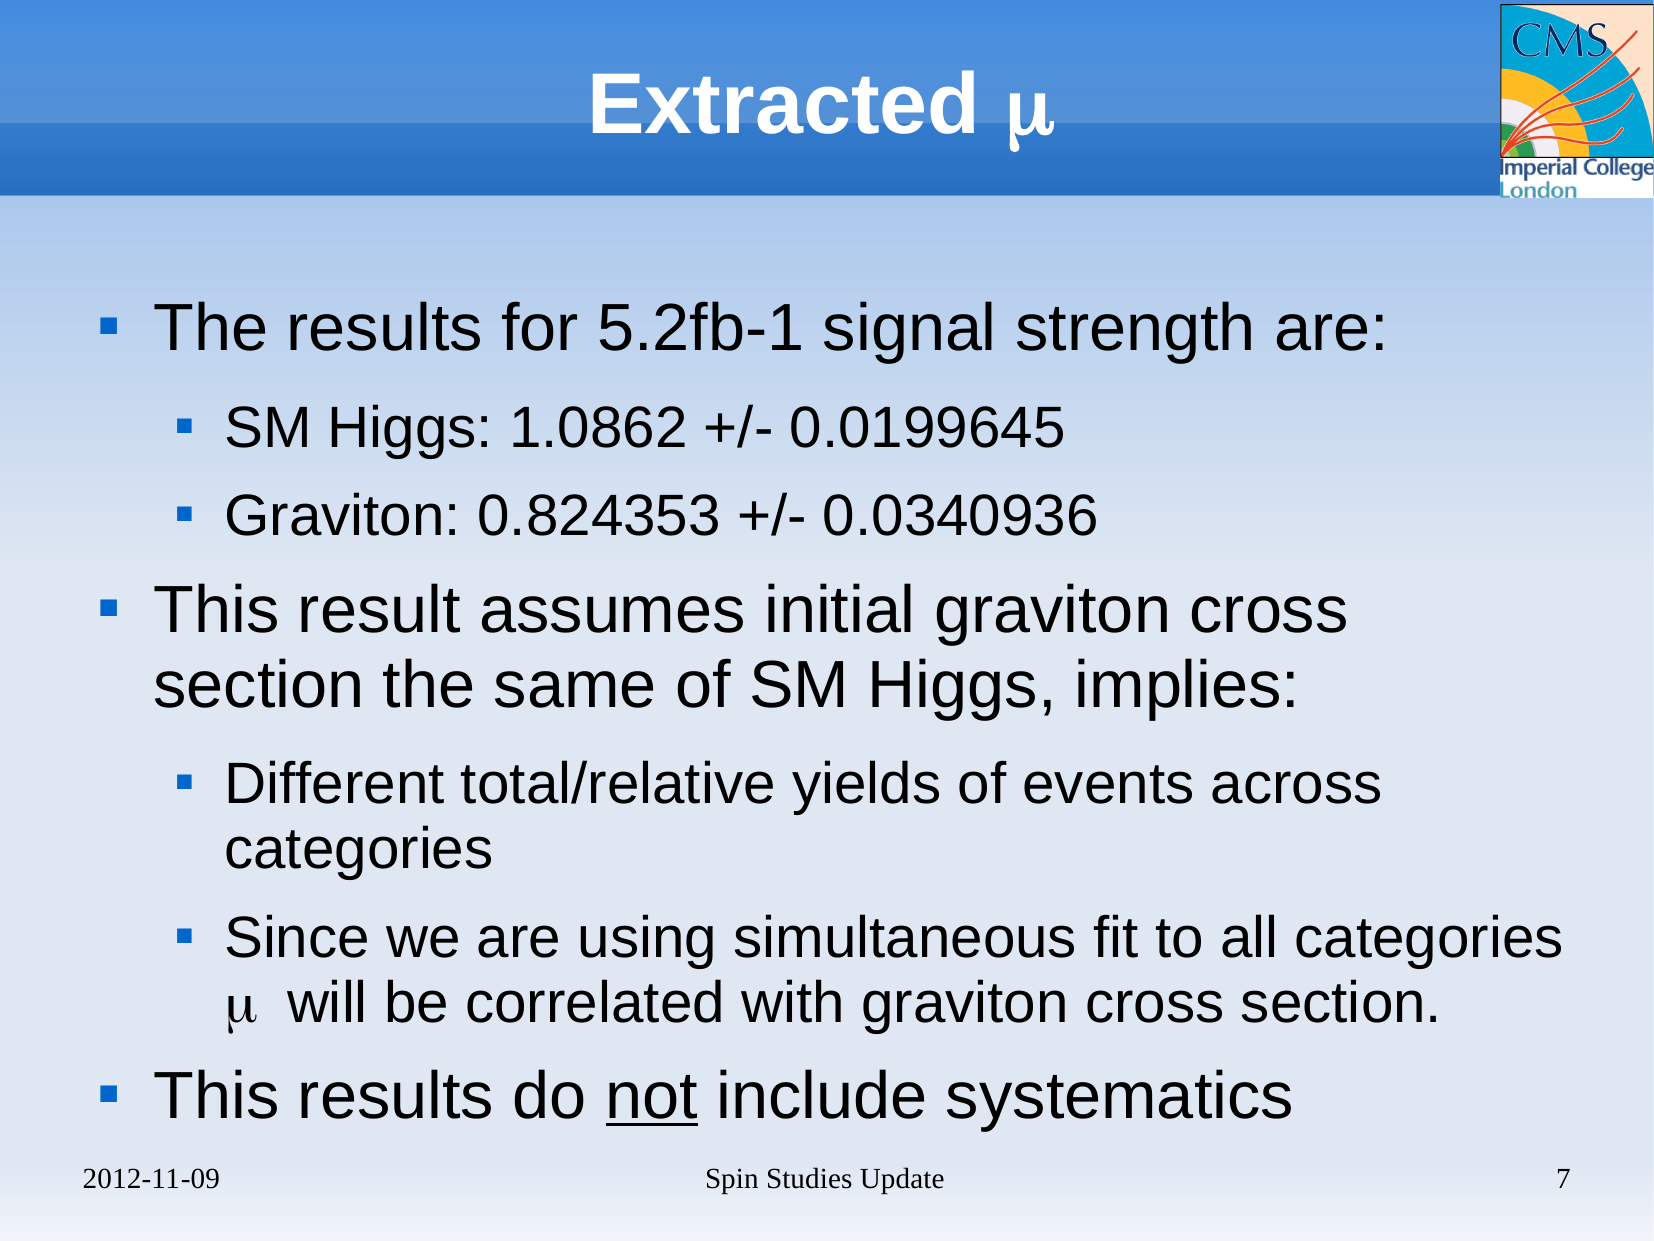

# Extracted m
The results for 5.2fb-1 signal strength are:
SM Higgs: 1.0862 +/- 0.0199645
Graviton: 0.824353 +/- 0.0340936
This result assumes initial graviton cross section the same of SM Higgs, implies:
Different total/relative yields of events across categories
Since we are using simultaneous fit to all categories m will be correlated with graviton cross section.
This results do not include systematics
2012-11-09
Spin Studies Update
7